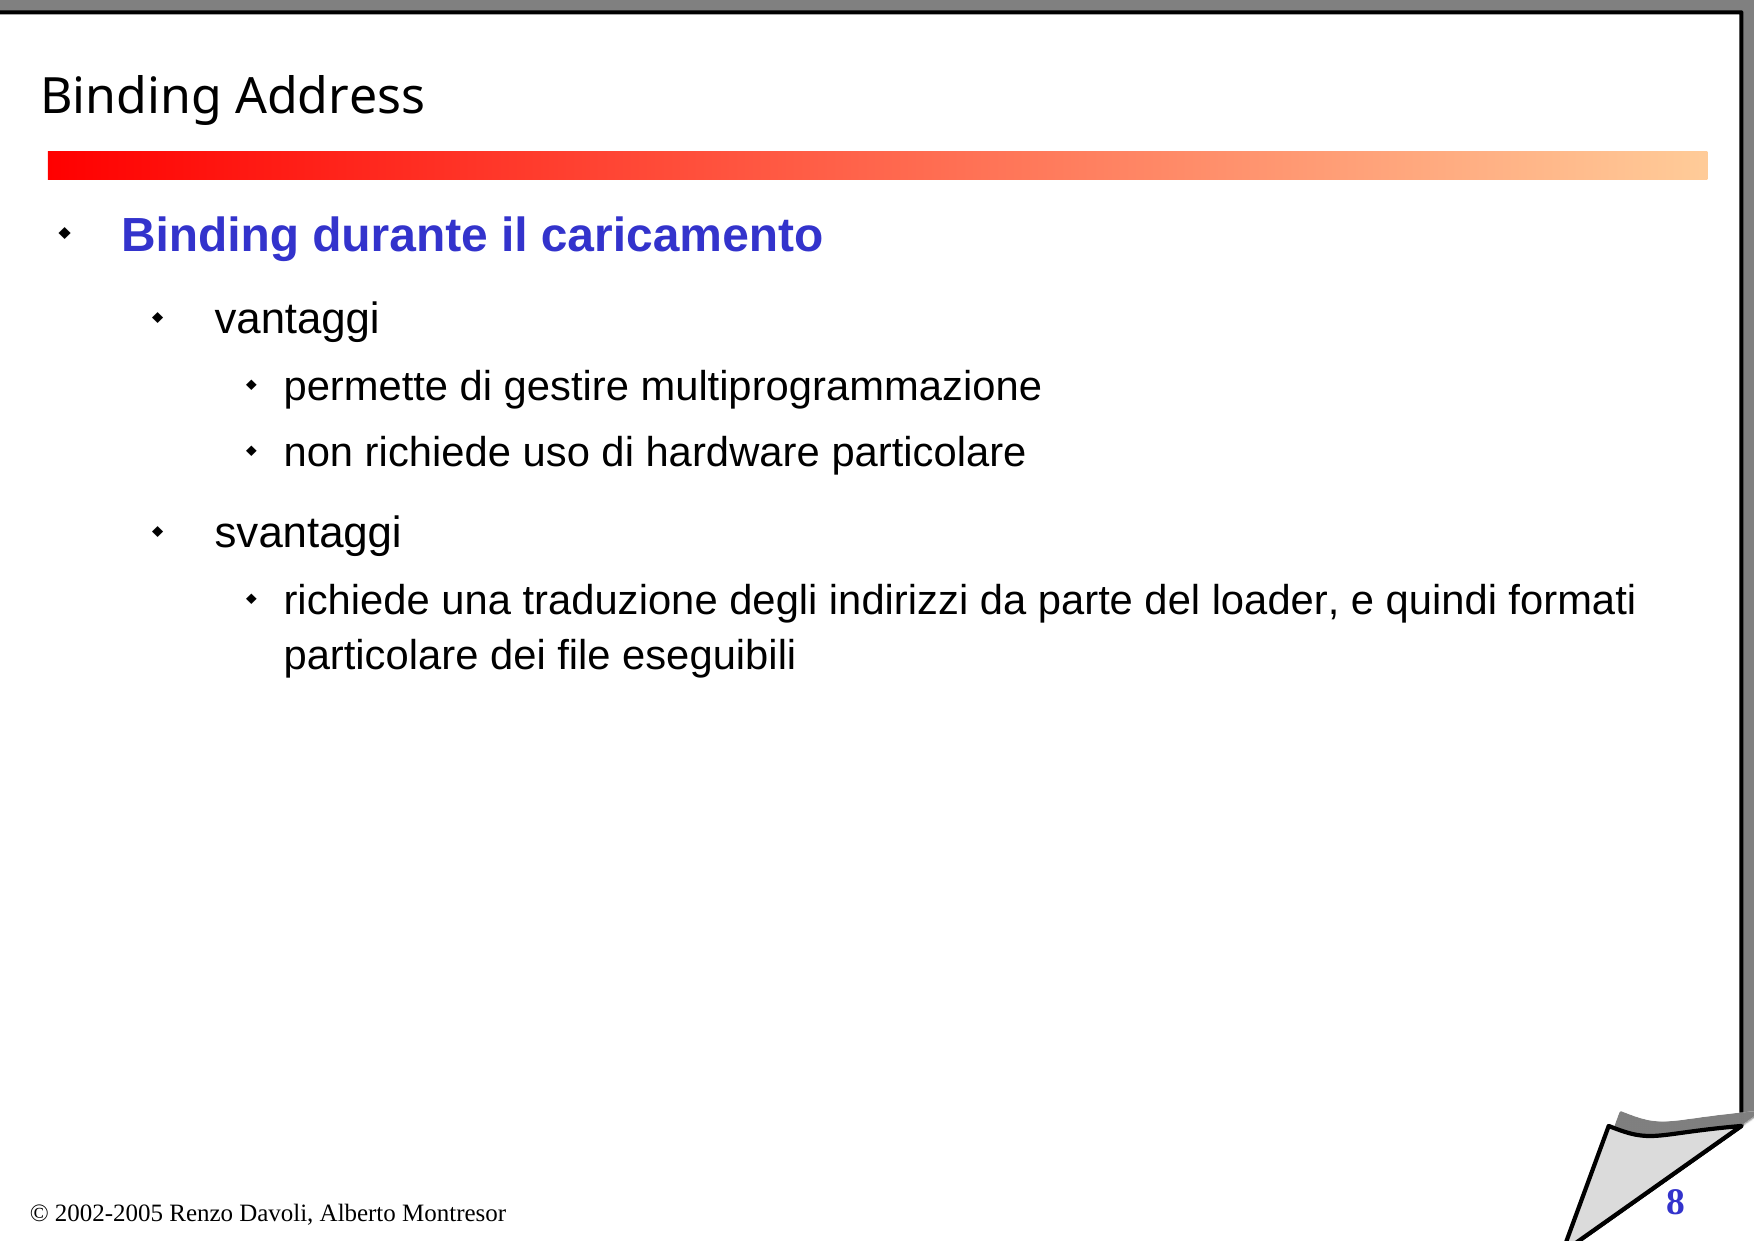

# Binding Address
Binding durante il caricamento
vantaggi
permette di gestire multiprogrammazione
non richiede uso di hardware particolare
svantaggi
richiede una traduzione degli indirizzi da parte del loader, e quindi formati particolare dei file eseguibili